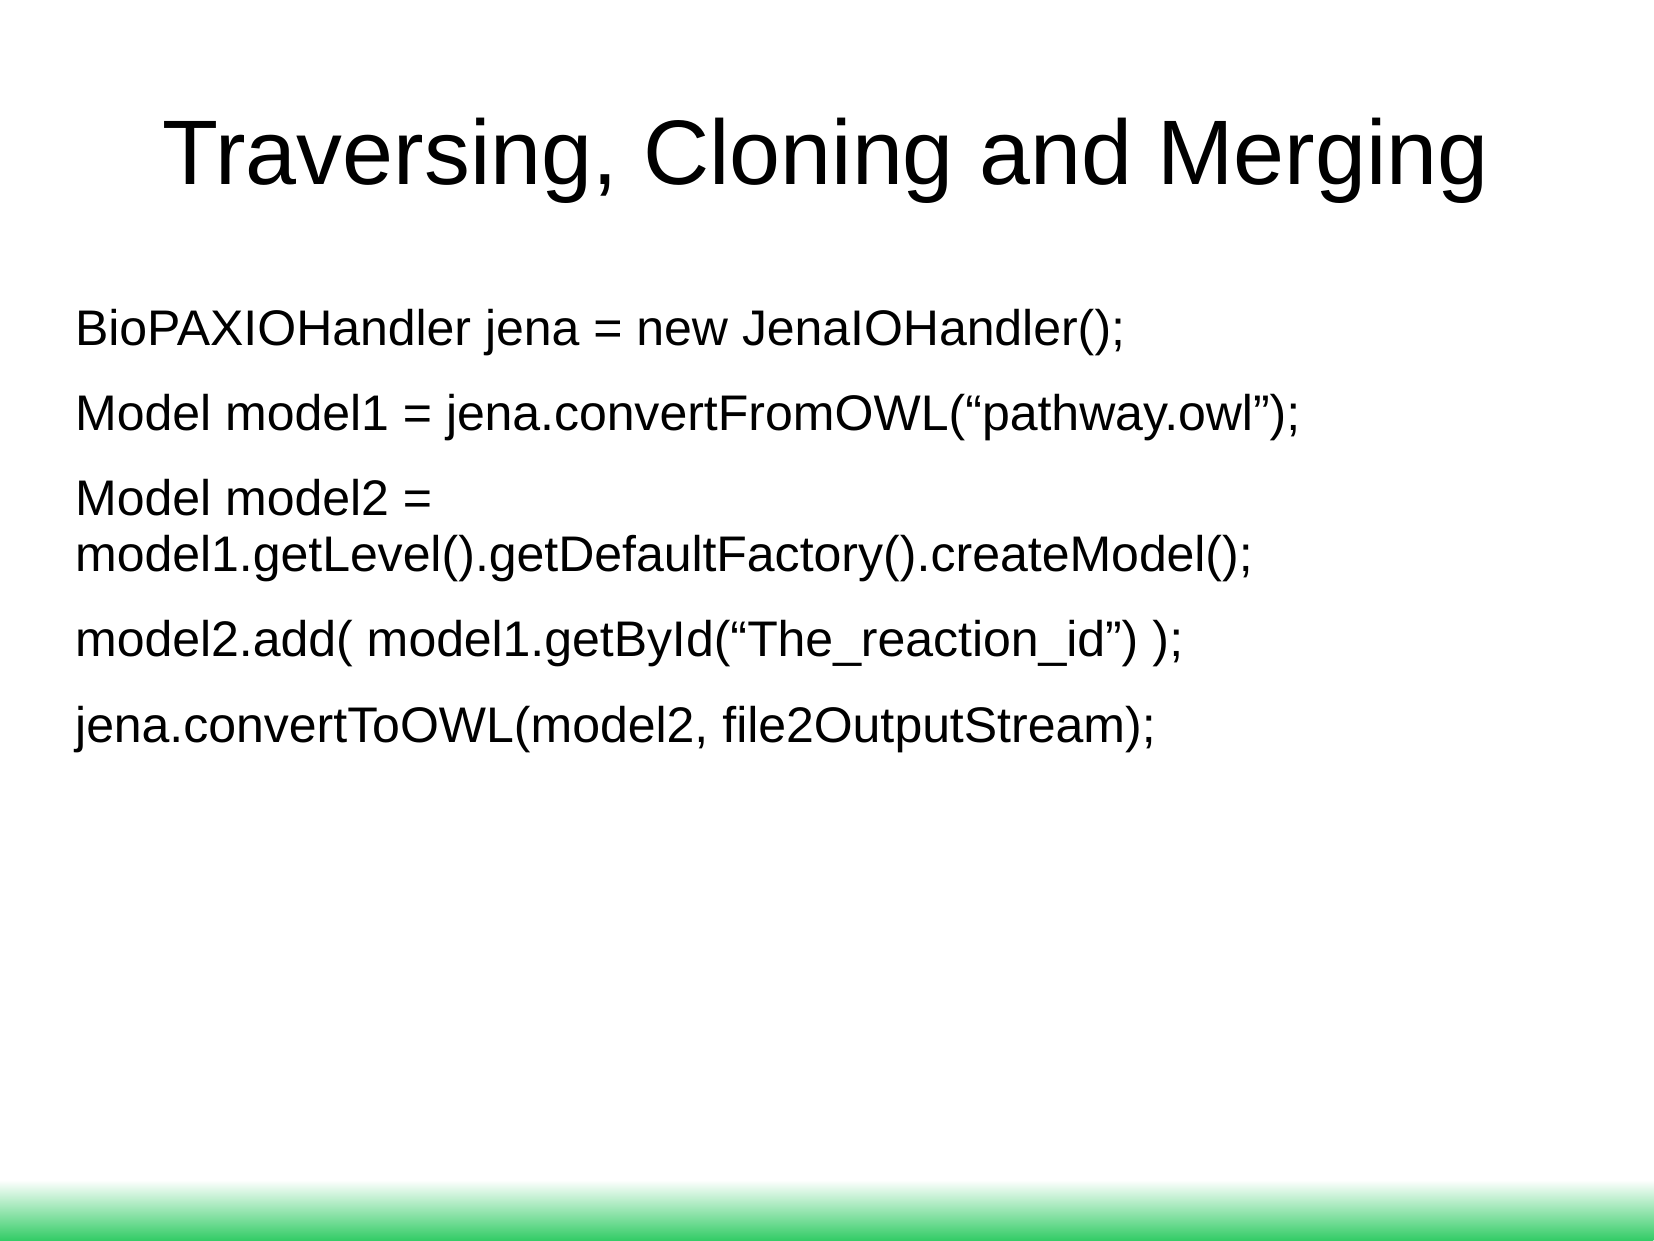

# Traversing, Cloning and Merging
BioPAXIOHandler jena = new JenaIOHandler();
Model model1 = jena.convertFromOWL(“pathway.owl”);
Model model2 = model1.getLevel().getDefaultFactory().createModel();
model2.add( model1.getById(“The_reaction_id”) );
jena.convertToOWL(model2, file2OutputStream);